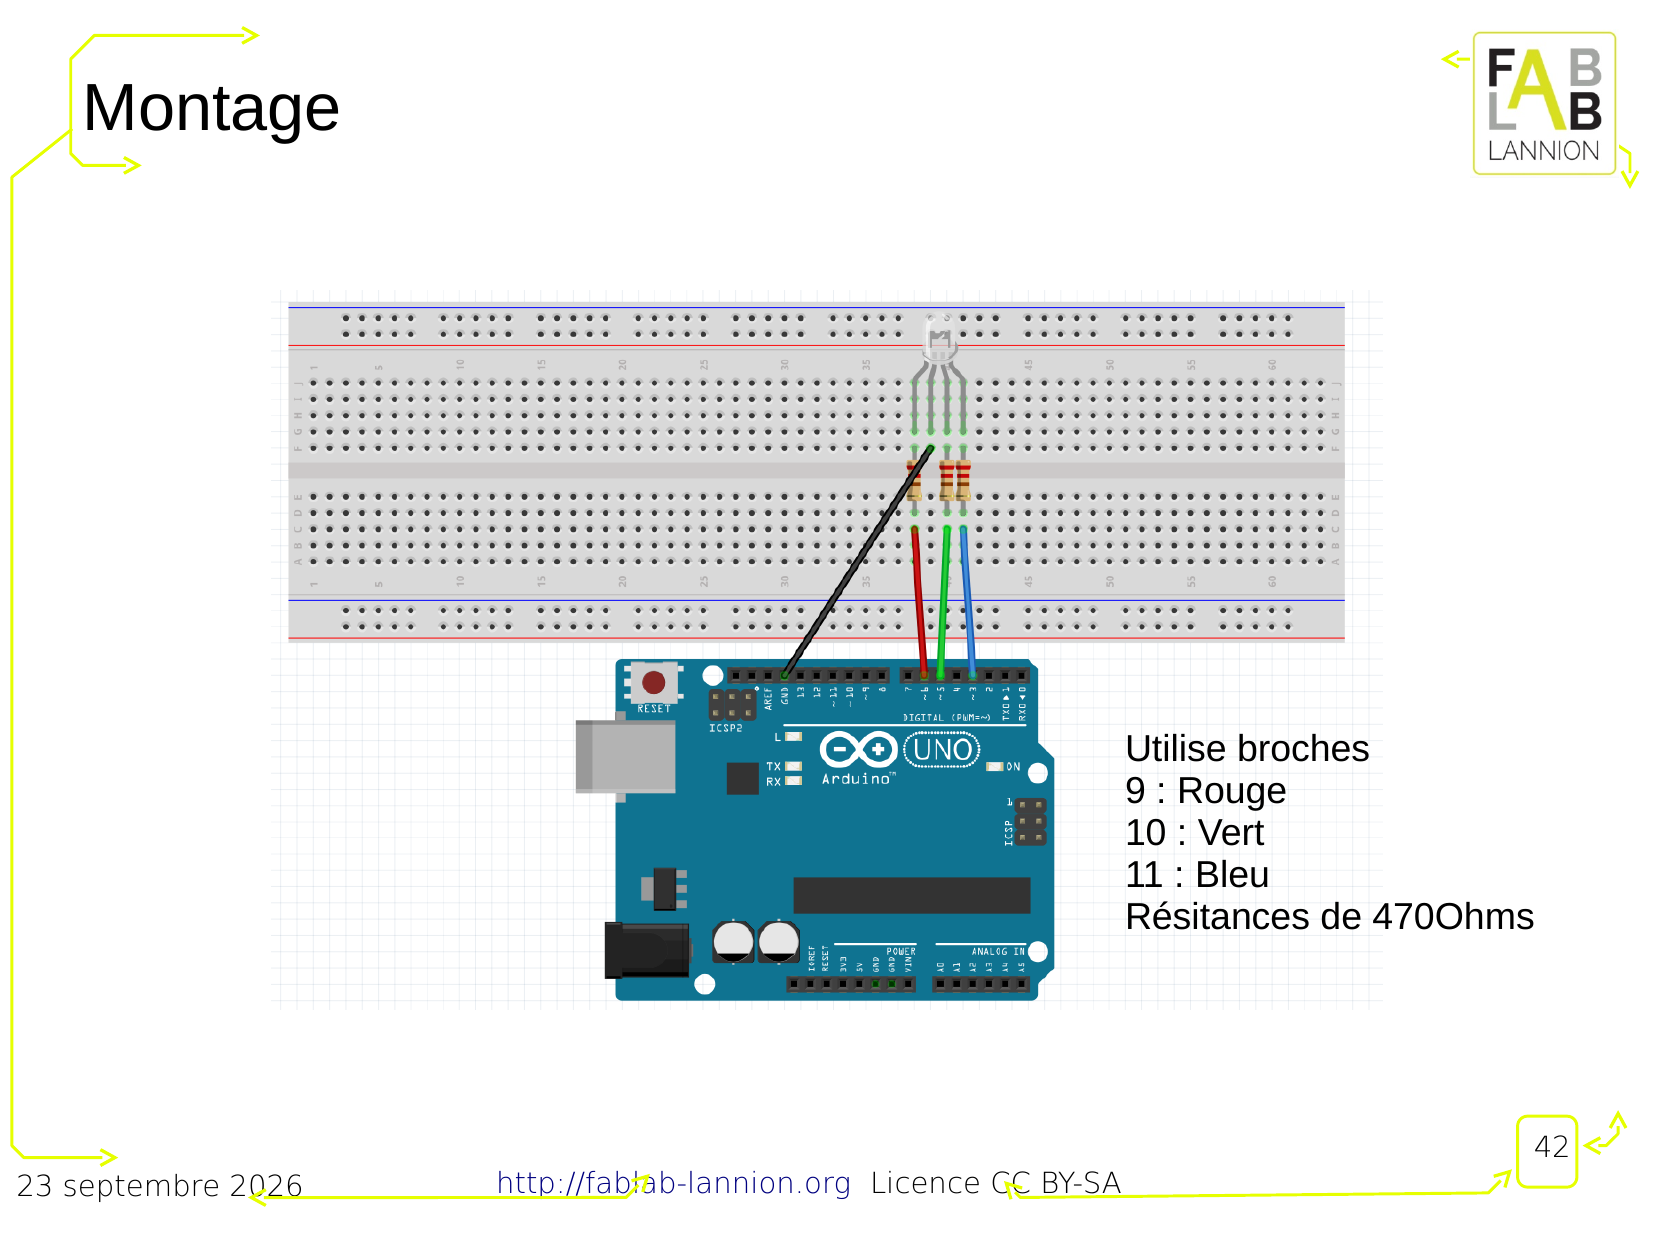

# Montage
Utilise broches
9 : Rouge
10 : Vert
11 : Bleu
Résitances de 470Ohms
42